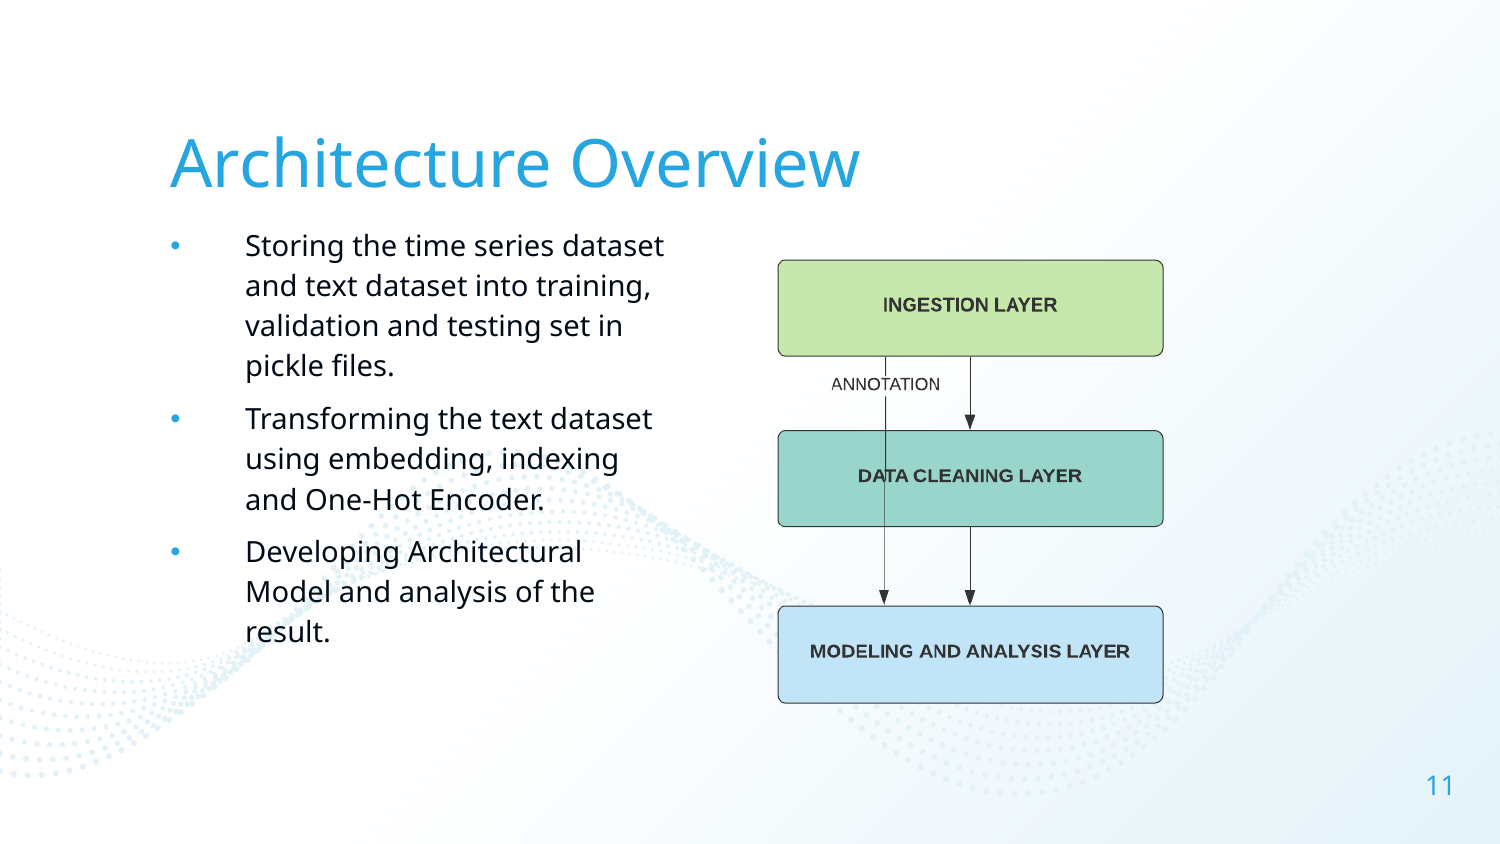

# Architecture Overview
Storing the time series dataset and text dataset into training, validation and testing set in pickle files.
Transforming the text dataset using embedding, indexing and One-Hot Encoder.
Developing Architectural Model and analysis of the result.